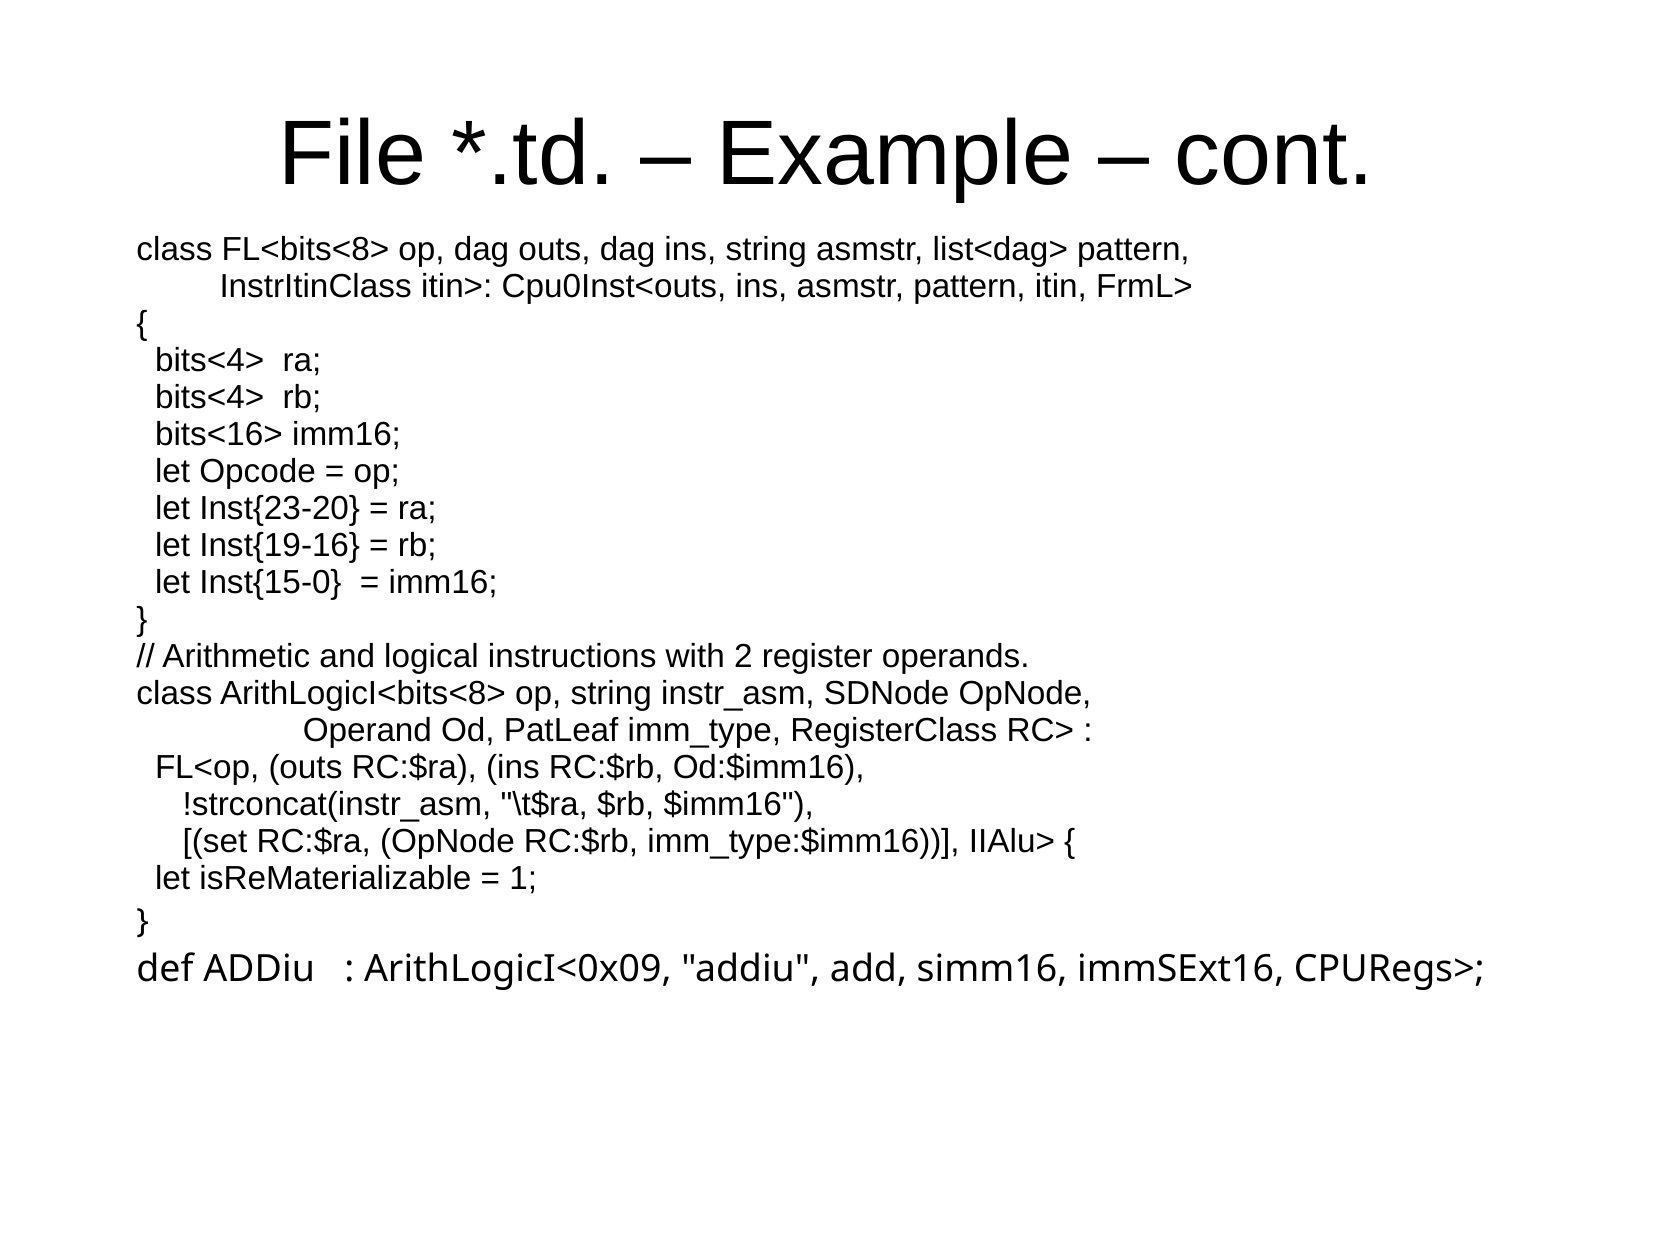

# File *.td. – Example – cont.
class FL<bits<8> op, dag outs, dag ins, string asmstr, list<dag> pattern,
 InstrItinClass itin>: Cpu0Inst<outs, ins, asmstr, pattern, itin, FrmL>
{
 bits<4> ra;
 bits<4> rb;
 bits<16> imm16;
 let Opcode = op;
 let Inst{23-20} = ra;
 let Inst{19-16} = rb;
 let Inst{15-0} = imm16;
}
// Arithmetic and logical instructions with 2 register operands.
class ArithLogicI<bits<8> op, string instr_asm, SDNode OpNode,
 Operand Od, PatLeaf imm_type, RegisterClass RC> :
 FL<op, (outs RC:$ra), (ins RC:$rb, Od:$imm16),
 !strconcat(instr_asm, "\t$ra, $rb, $imm16"),
 [(set RC:$ra, (OpNode RC:$rb, imm_type:$imm16))], IIAlu> {
 let isReMaterializable = 1;
}
def ADDiu : ArithLogicI<0x09, "addiu", add, simm16, immSExt16, CPURegs>;